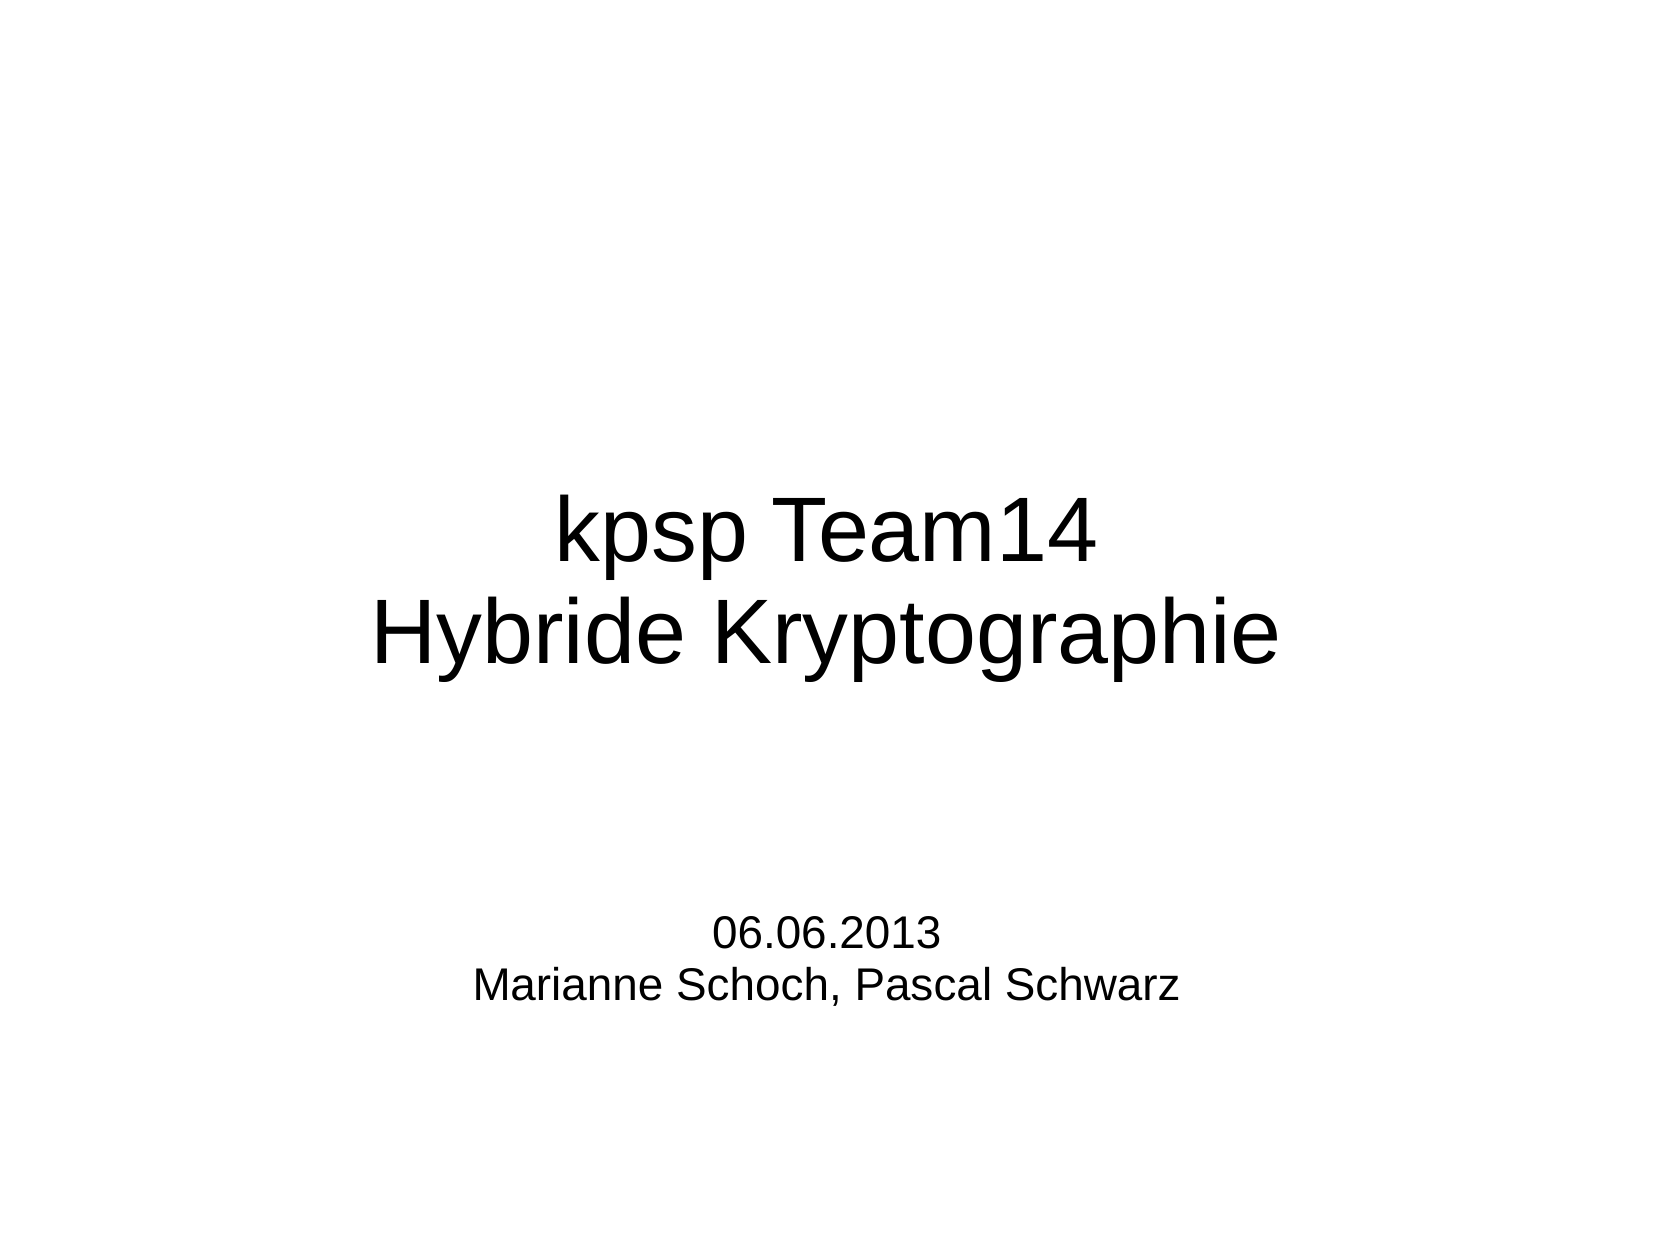

# kpsp Team14
Hybride Kryptographie
06.06.2013
Marianne Schoch, Pascal Schwarz